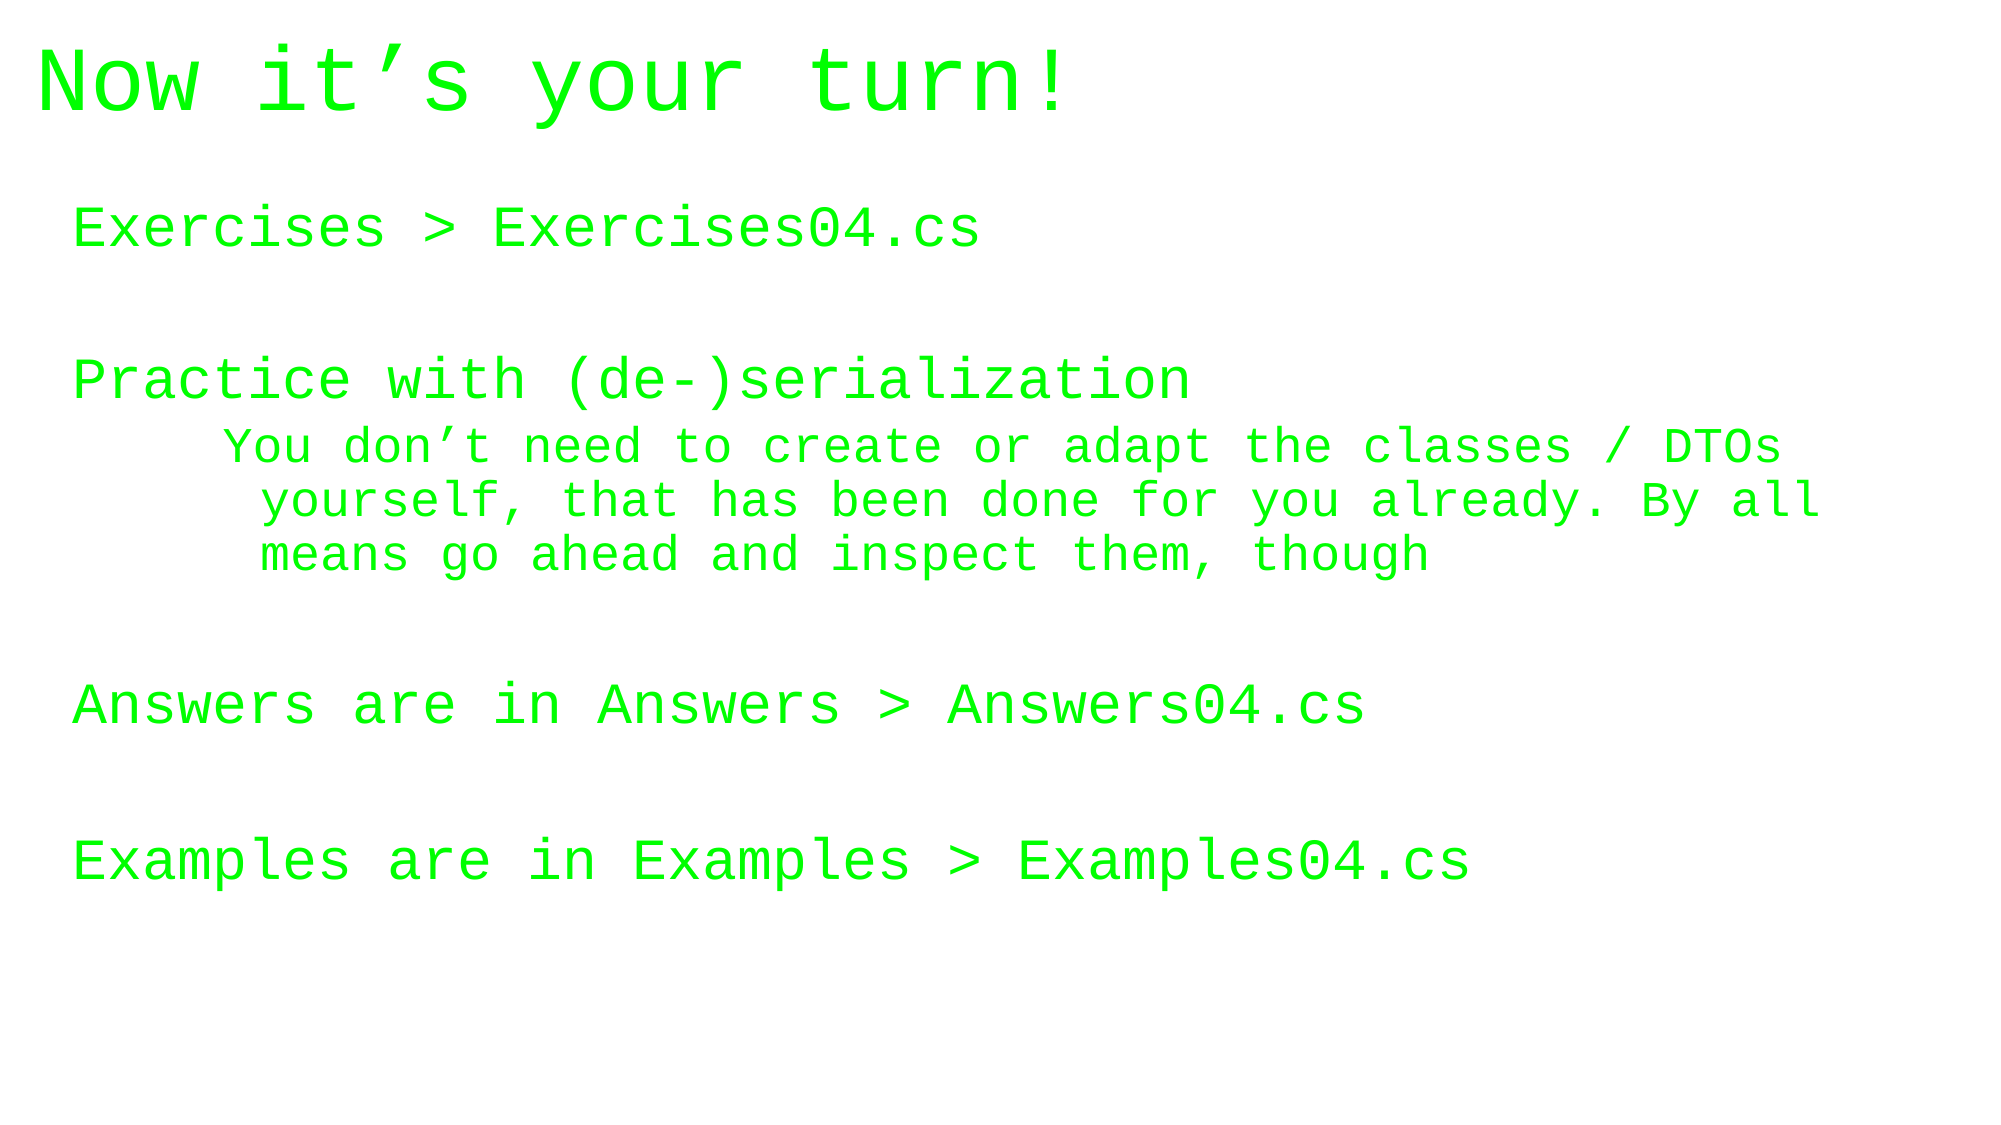

# Now it’s your turn!
Exercises > Exercises04.cs
Practice with (de-)serialization
You don’t need to create or adapt the classes / DTOs yourself, that has been done for you already. By all means go ahead and inspect them, though
Answers are in Answers > Answers04.cs
Examples are in Examples > Examples04.cs